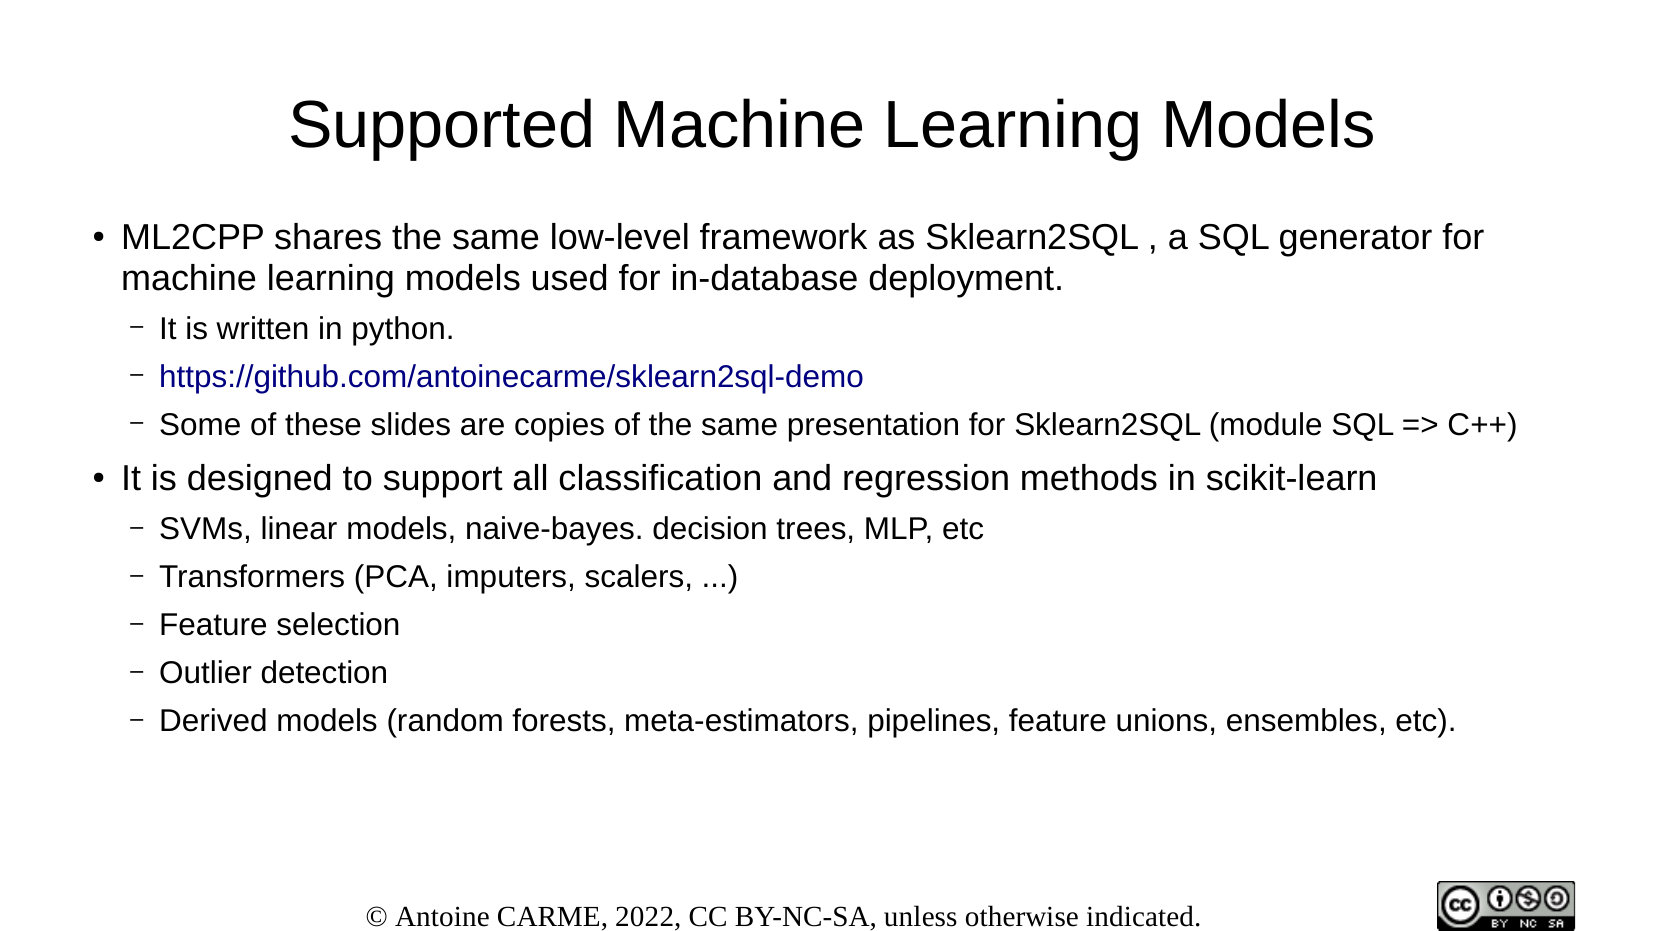

# Supported Machine Learning Models
ML2CPP shares the same low-level framework as Sklearn2SQL , a SQL generator for machine learning models used for in-database deployment.
It is written in python.
https://github.com/antoinecarme/sklearn2sql-demo
Some of these slides are copies of the same presentation for Sklearn2SQL (module SQL => C++)
It is designed to support all classification and regression methods in scikit-learn
SVMs, linear models, naive-bayes. decision trees, MLP, etc
Transformers (PCA, imputers, scalers, ...)
Feature selection
Outlier detection
Derived models (random forests, meta-estimators, pipelines, feature unions, ensembles, etc).